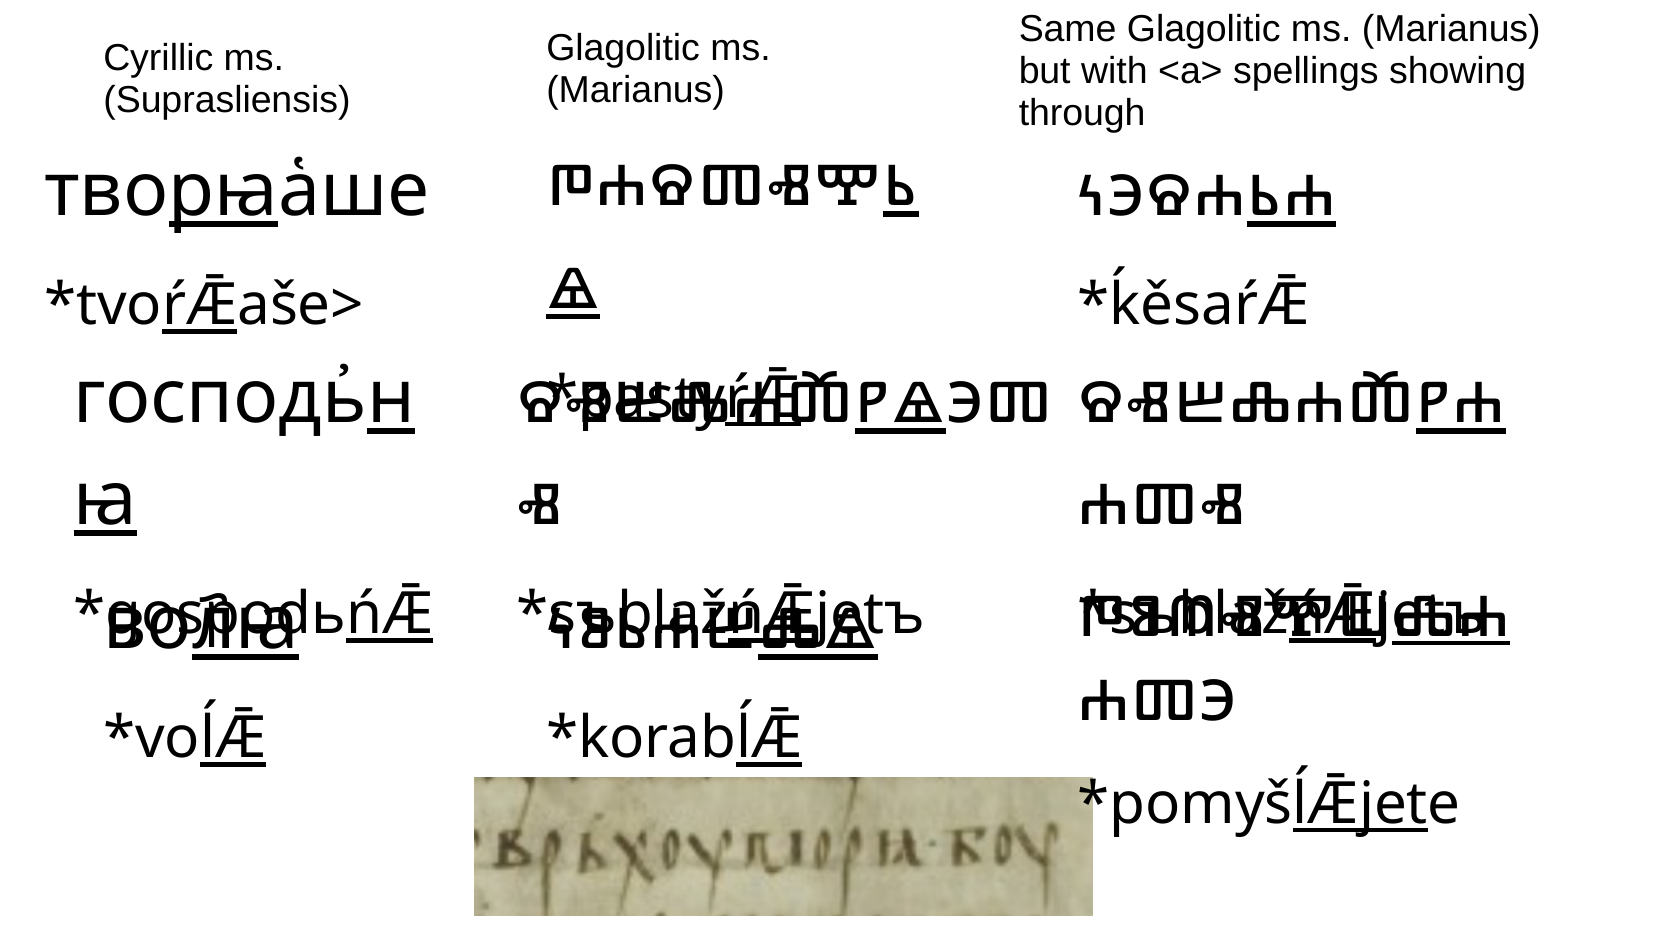

Same Glagolitic ms. (Marianus) but with <a> spellings showing through
Glagolitic ms. (Marianus)
Cyrillic ms. (Suprasliensis)
ⱂⰰⱄⱅⱏⰹⱃⱑ
*pastyŕǢ
творꙗа҅ше
*tvoŕǢaše>
ⰽⰵⱄⰰⱃⰰ
*ḱěsaŕǢ
господь҆нꙗ
*gospodьńǢ
ⱄⱏⰱⰾⰰⰶⱀⱑⰵⱅⱏ
*sъblažńǢjetъ
ⱄⱏⰱⰾⰰⰶⱀⰰⰰⱅⱏ
*sъblažńǢjetъ
вол҄ꙗ
*voĺǢ
ⰽⱁⱃⰰⰱⰾⱑ
*korabĺǢ
ⱂⱁⰿⱏⰹⱎⰾⰰⰰⱅⰵ
*pomyšĺǢjete